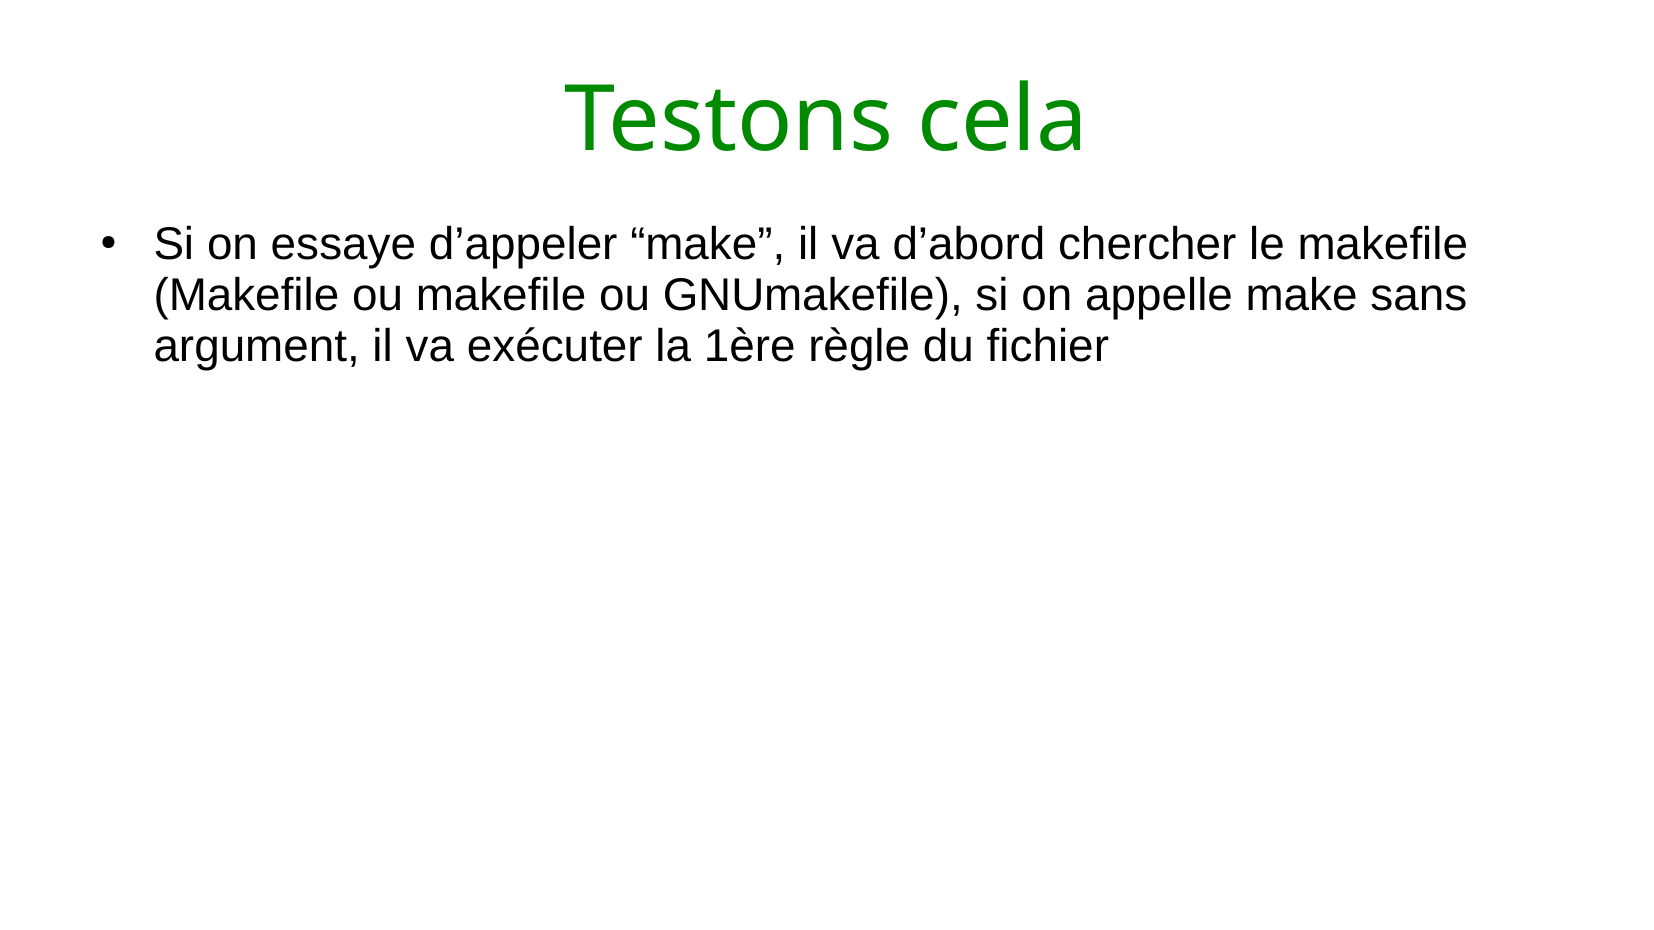

# Testons cela
Si on essaye d’appeler “make”, il va d’abord chercher le makefile (Makefile ou makefile ou GNUmakefile), si on appelle make sans argument, il va exécuter la 1ère règle du fichier